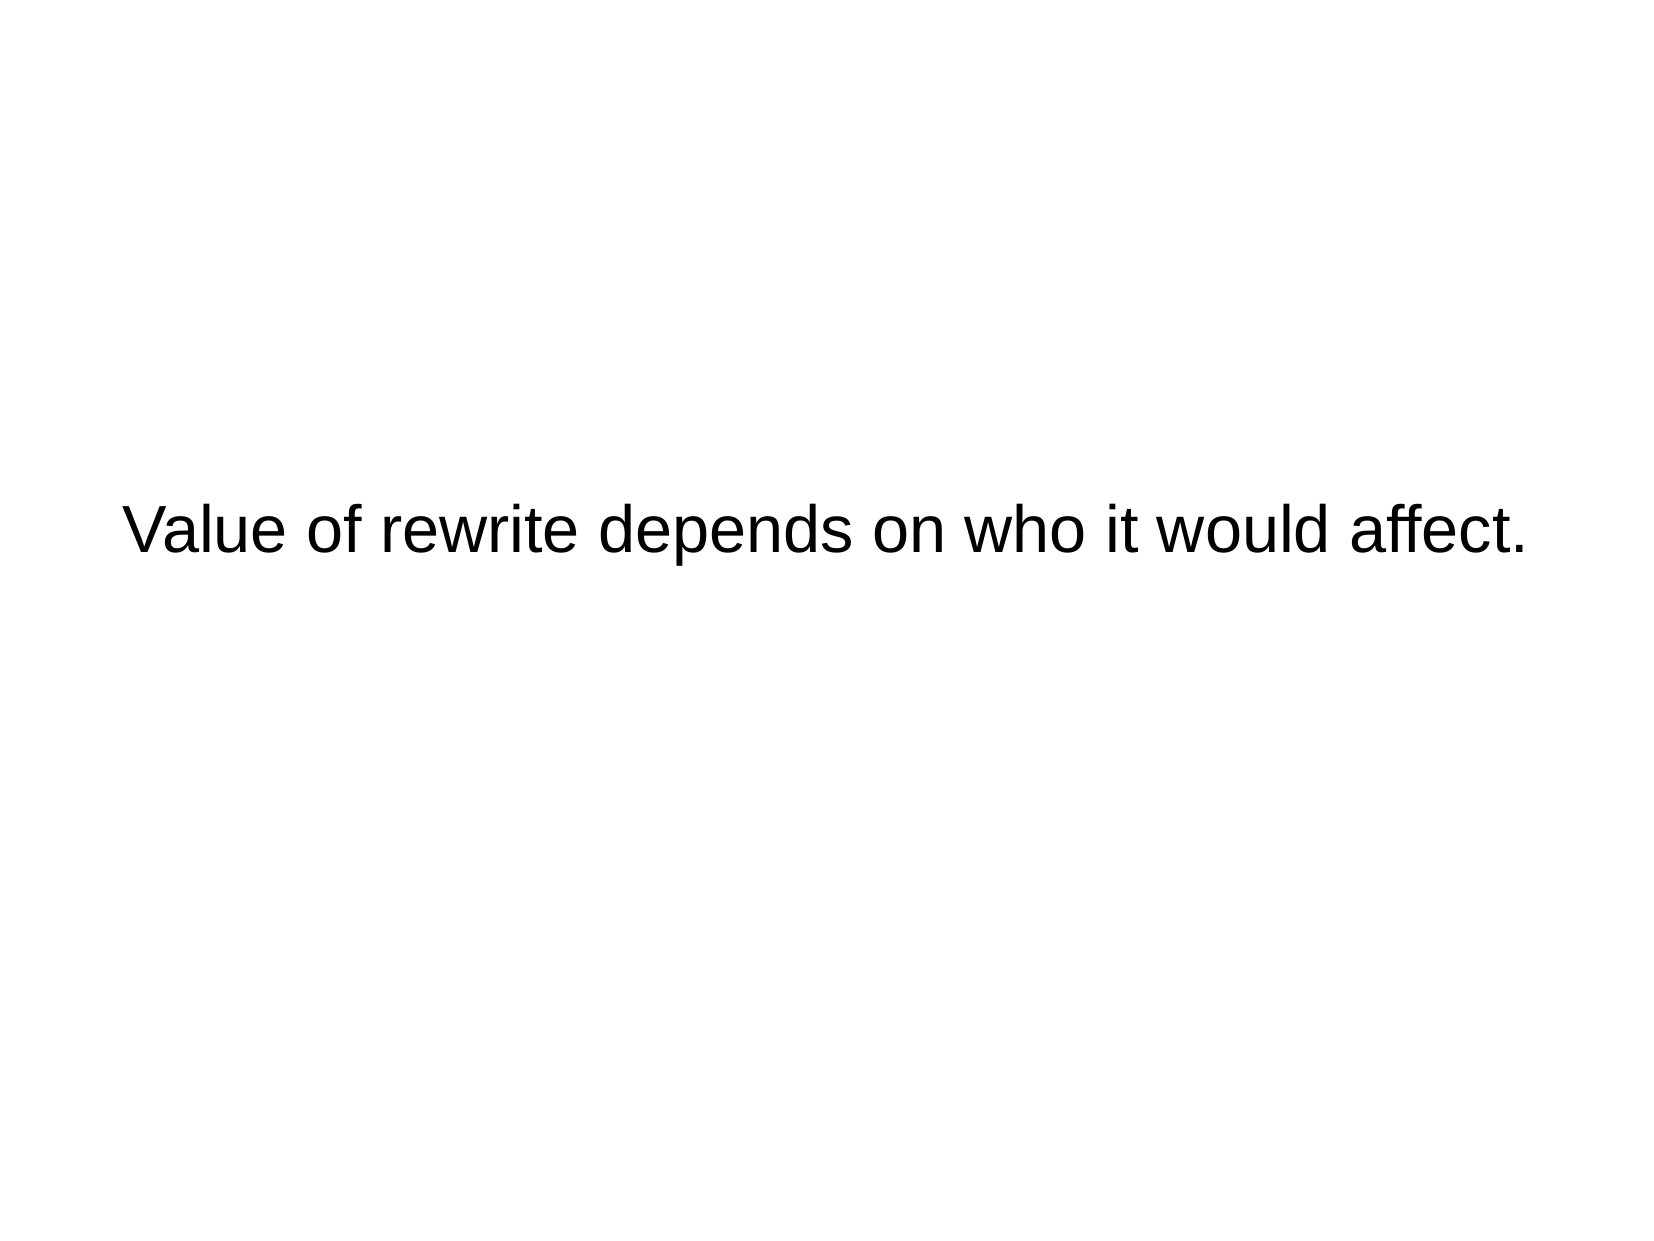

# Value of rewrite depends on who it would affect.